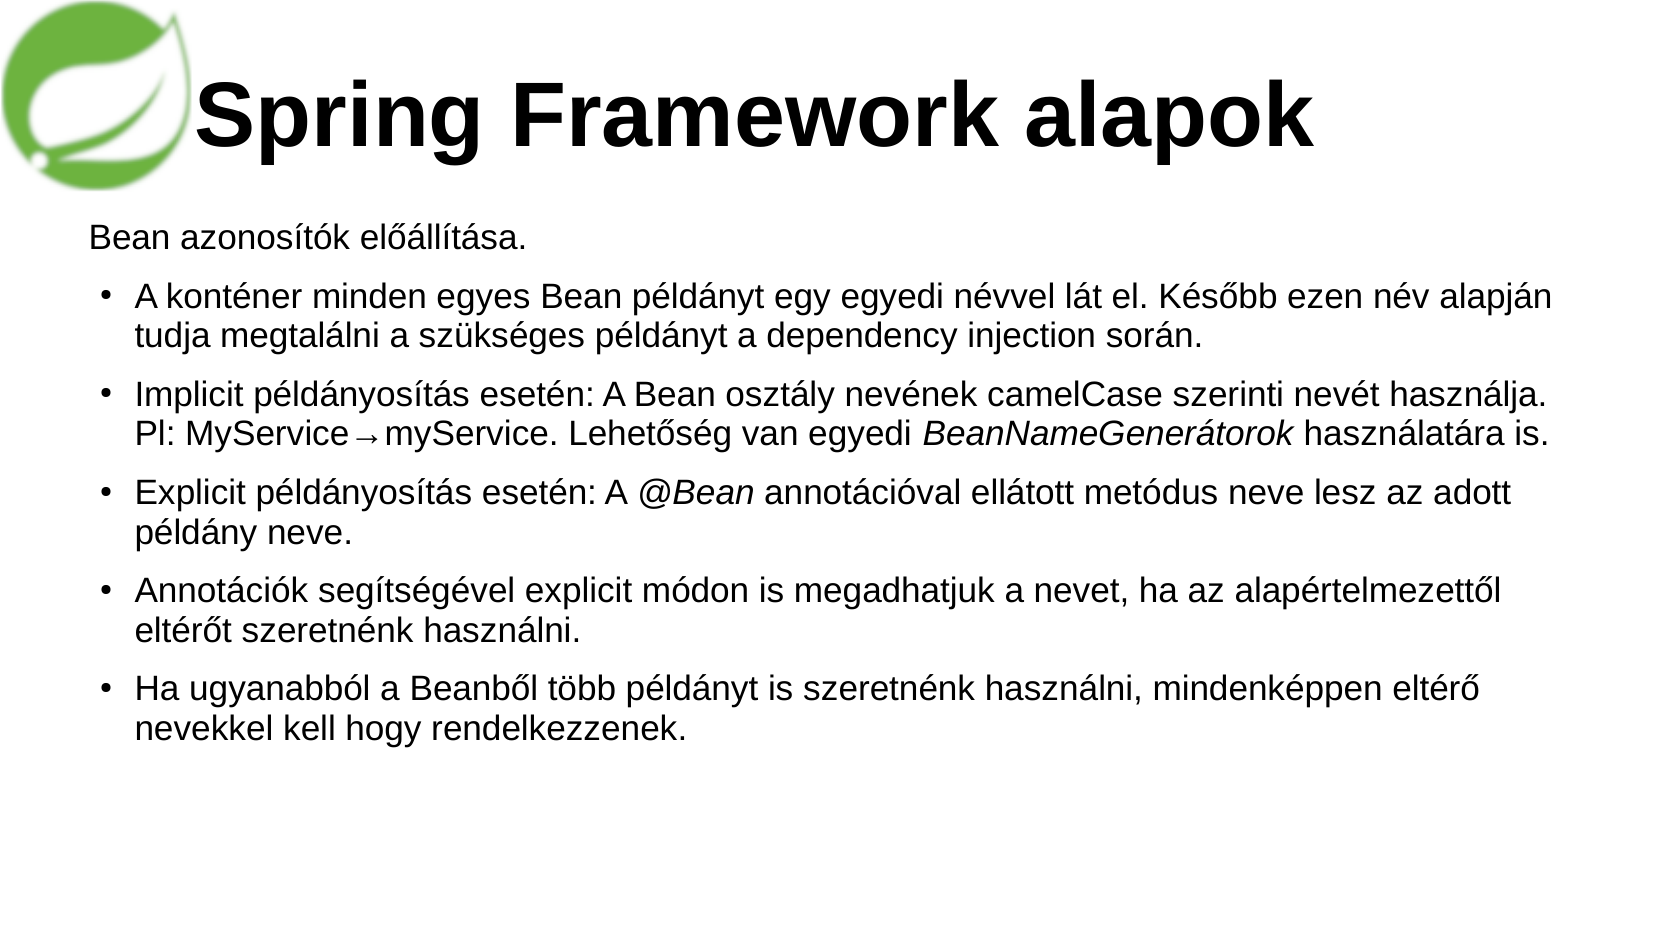

# Spring Framework alapok
Bean azonosítók előállítása.
A konténer minden egyes Bean példányt egy egyedi névvel lát el. Később ezen név alapján tudja megtalálni a szükséges példányt a dependency injection során.
Implicit példányosítás esetén: A Bean osztály nevének camelCase szerinti nevét használja. Pl: MyService→myService. Lehetőség van egyedi BeanNameGenerátorok használatára is.
Explicit példányosítás esetén: A @Bean annotációval ellátott metódus neve lesz az adott példány neve.
Annotációk segítségével explicit módon is megadhatjuk a nevet, ha az alapértelmezettől eltérőt szeretnénk használni.
Ha ugyanabból a Beanből több példányt is szeretnénk használni, mindenképpen eltérő nevekkel kell hogy rendelkezzenek.